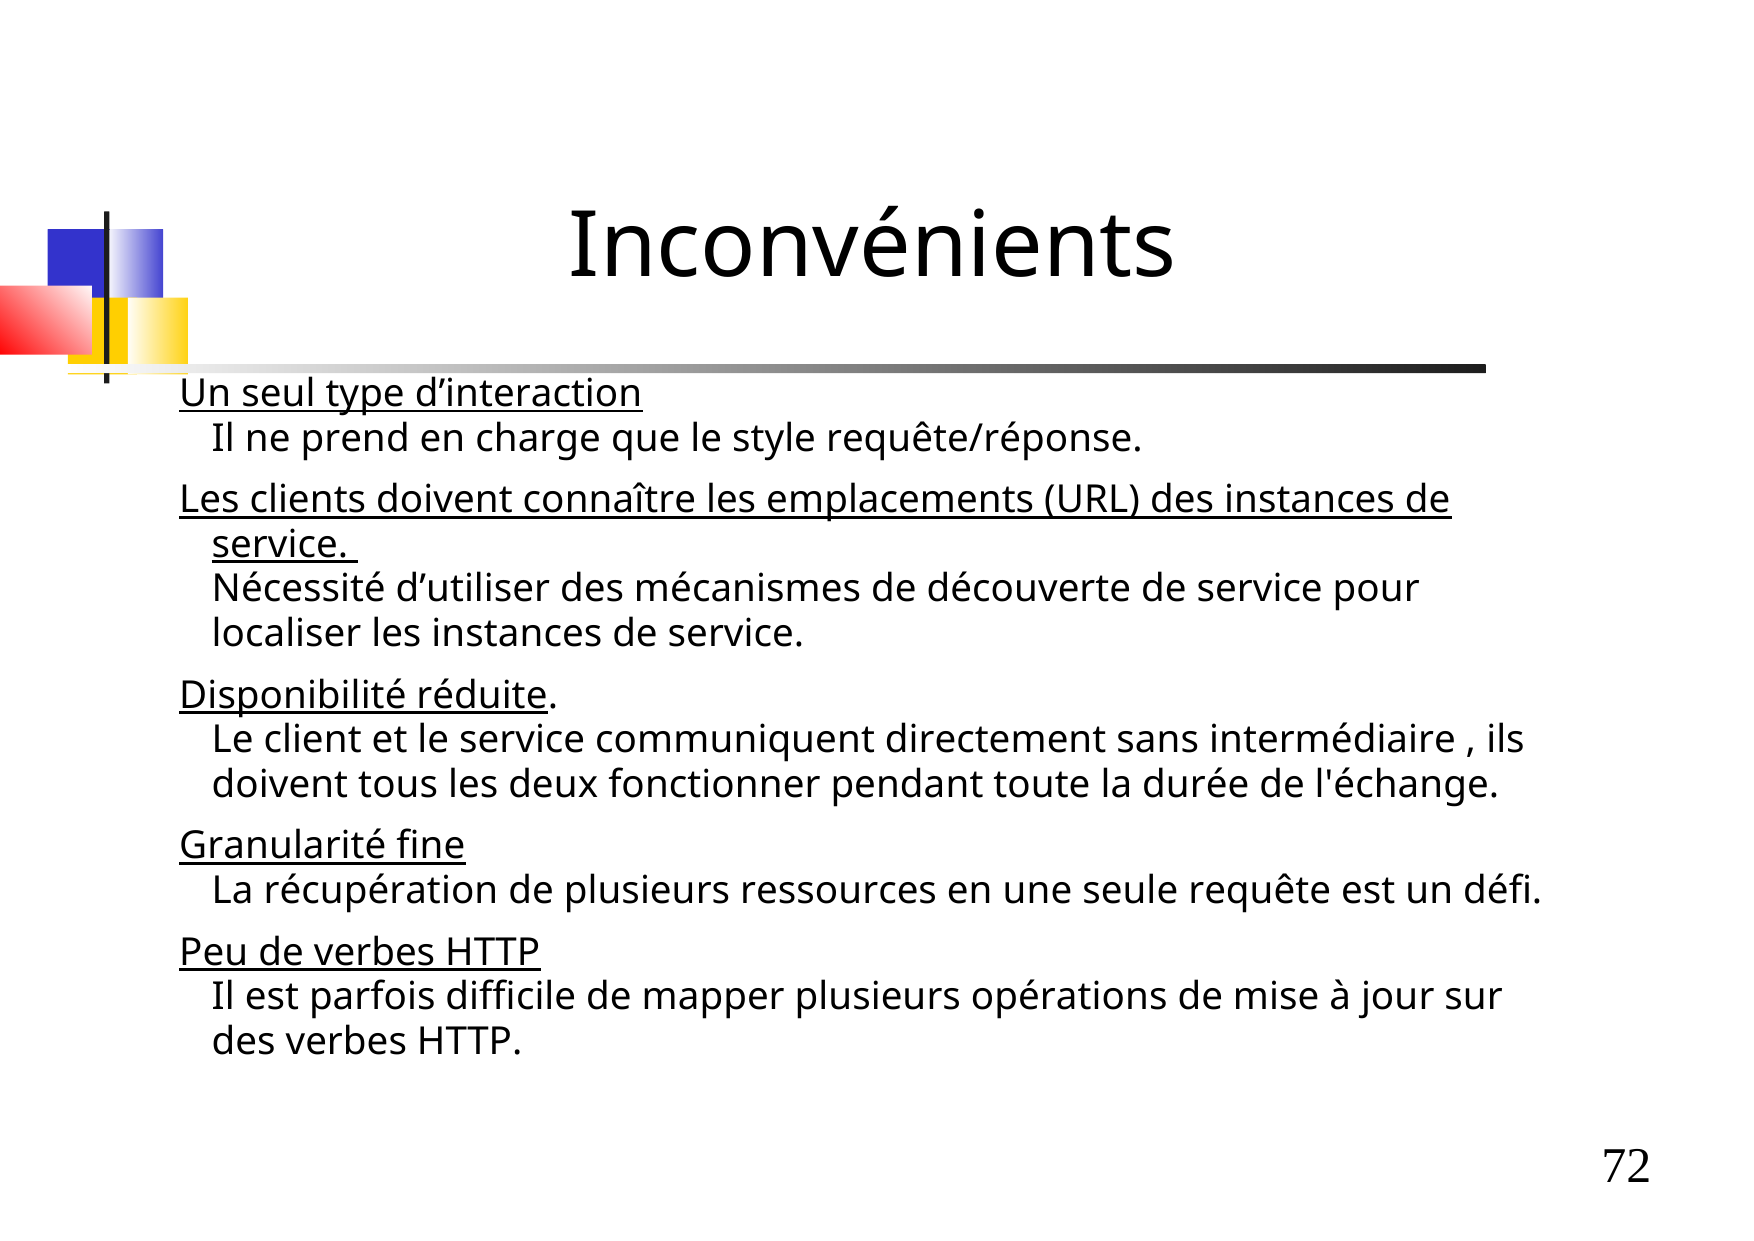

# Inconvénients
Un seul type d’interaction
Il ne prend en charge que le style requête/réponse.
Les clients doivent connaître les emplacements (URL) des instances de service.
Nécessité d’utiliser des mécanismes de découverte de service pour localiser les instances de service.
Disponibilité réduite.
Le client et le service communiquent directement sans intermédiaire , ils doivent tous les deux fonctionner pendant toute la durée de l'échange.
Granularité fine
La récupération de plusieurs ressources en une seule requête est un défi.
Peu de verbes HTTP
Il est parfois difficile de mapper plusieurs opérations de mise à jour sur des verbes HTTP.